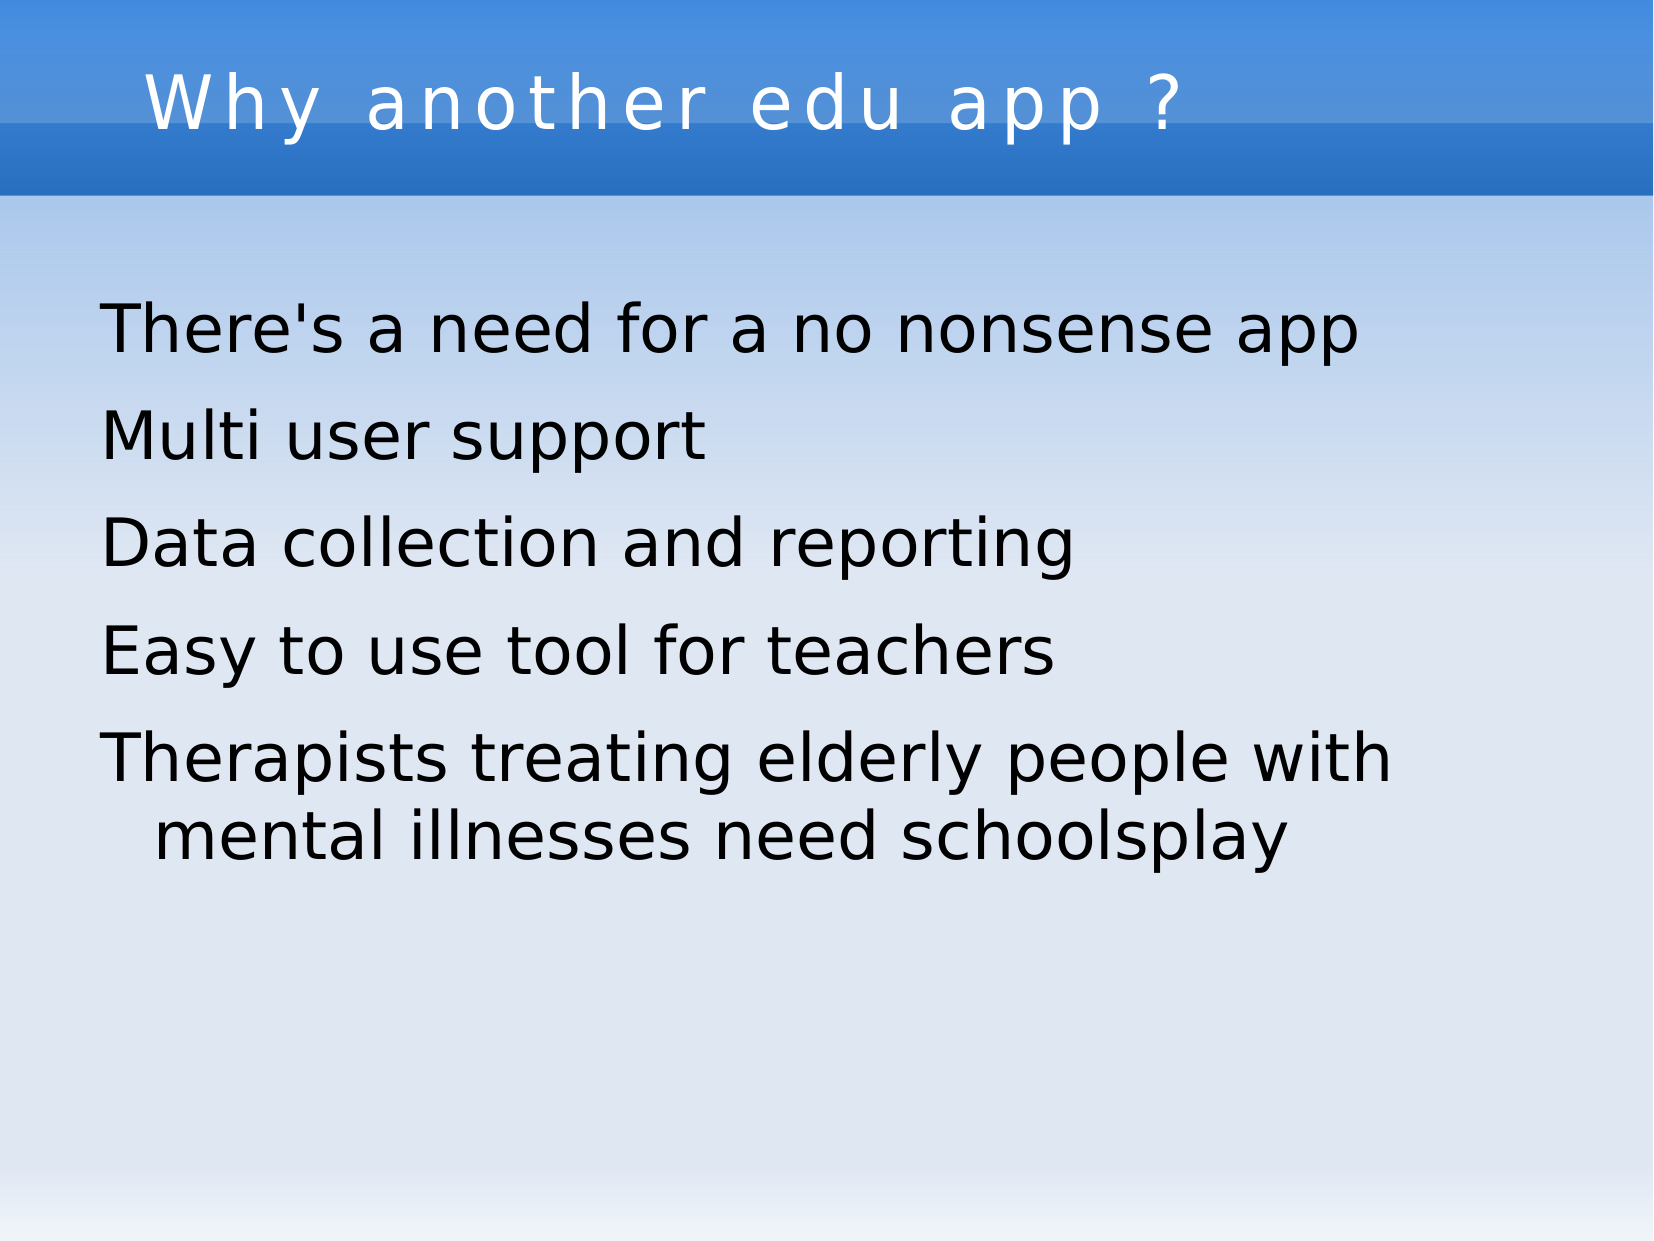

# Why another edu app ?
There's a need for a no nonsense app
Multi user support
Data collection and reporting
Easy to use tool for teachers
Therapists treating elderly people with mental illnesses need schoolsplay